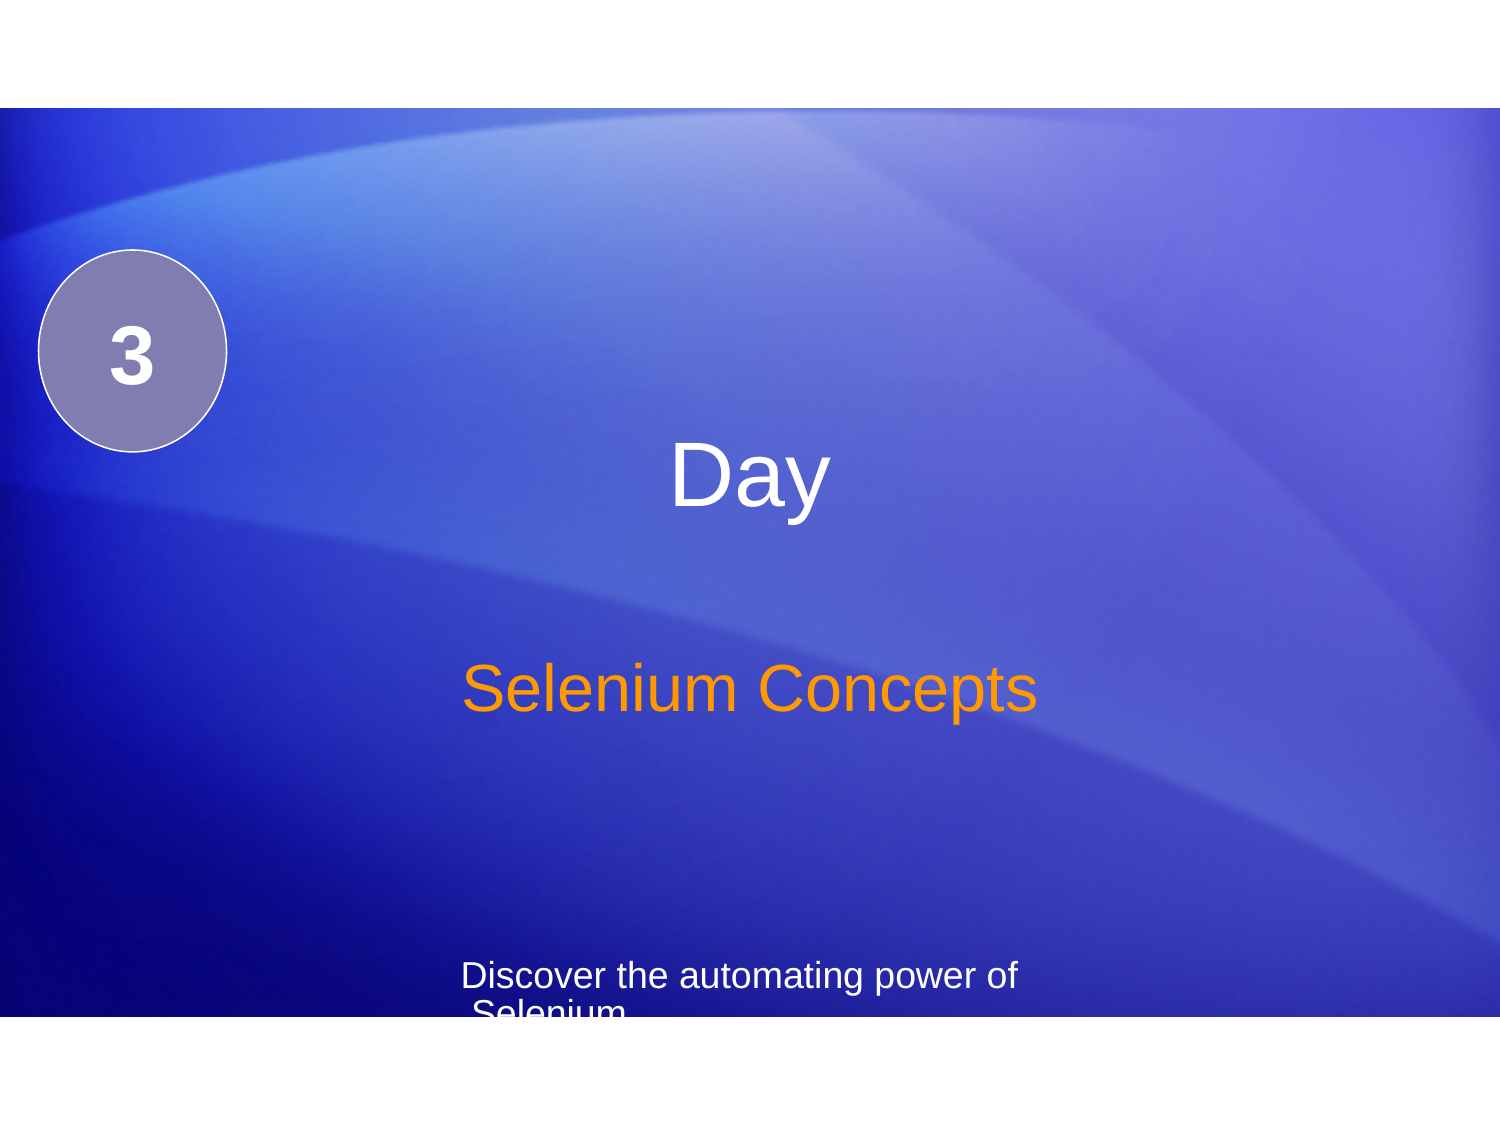

3
Day
Selenium Concepts
Discover the automating power of Selenium
2